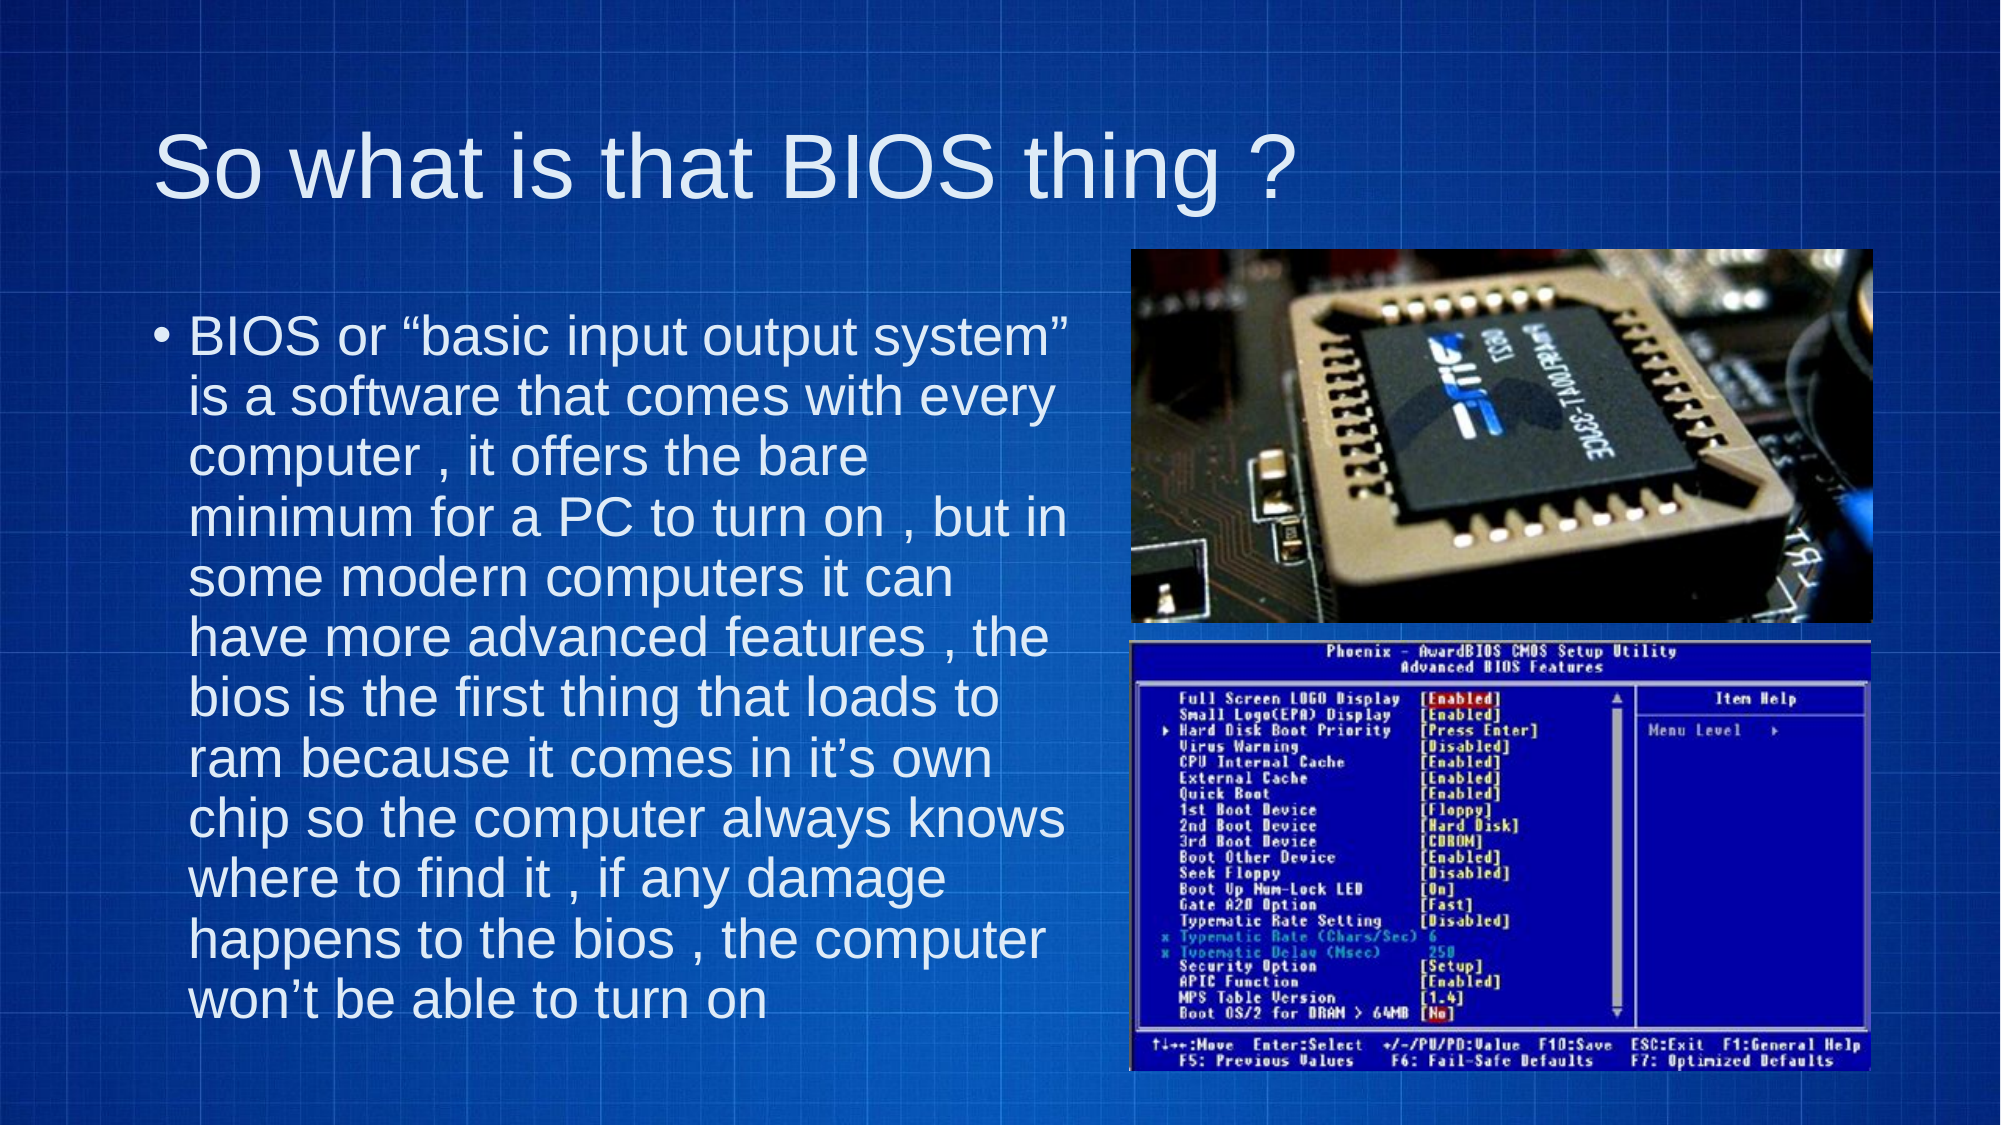

# So what is that BIOS thing ?
BIOS or “basic input output system” is a software that comes with every computer , it offers the bare minimum for a PC to turn on , but in some modern computers it can have more advanced features , the bios is the first thing that loads to ram because it comes in it’s own chip so the computer always knows where to find it , if any damage happens to the bios , the computer won’t be able to turn on